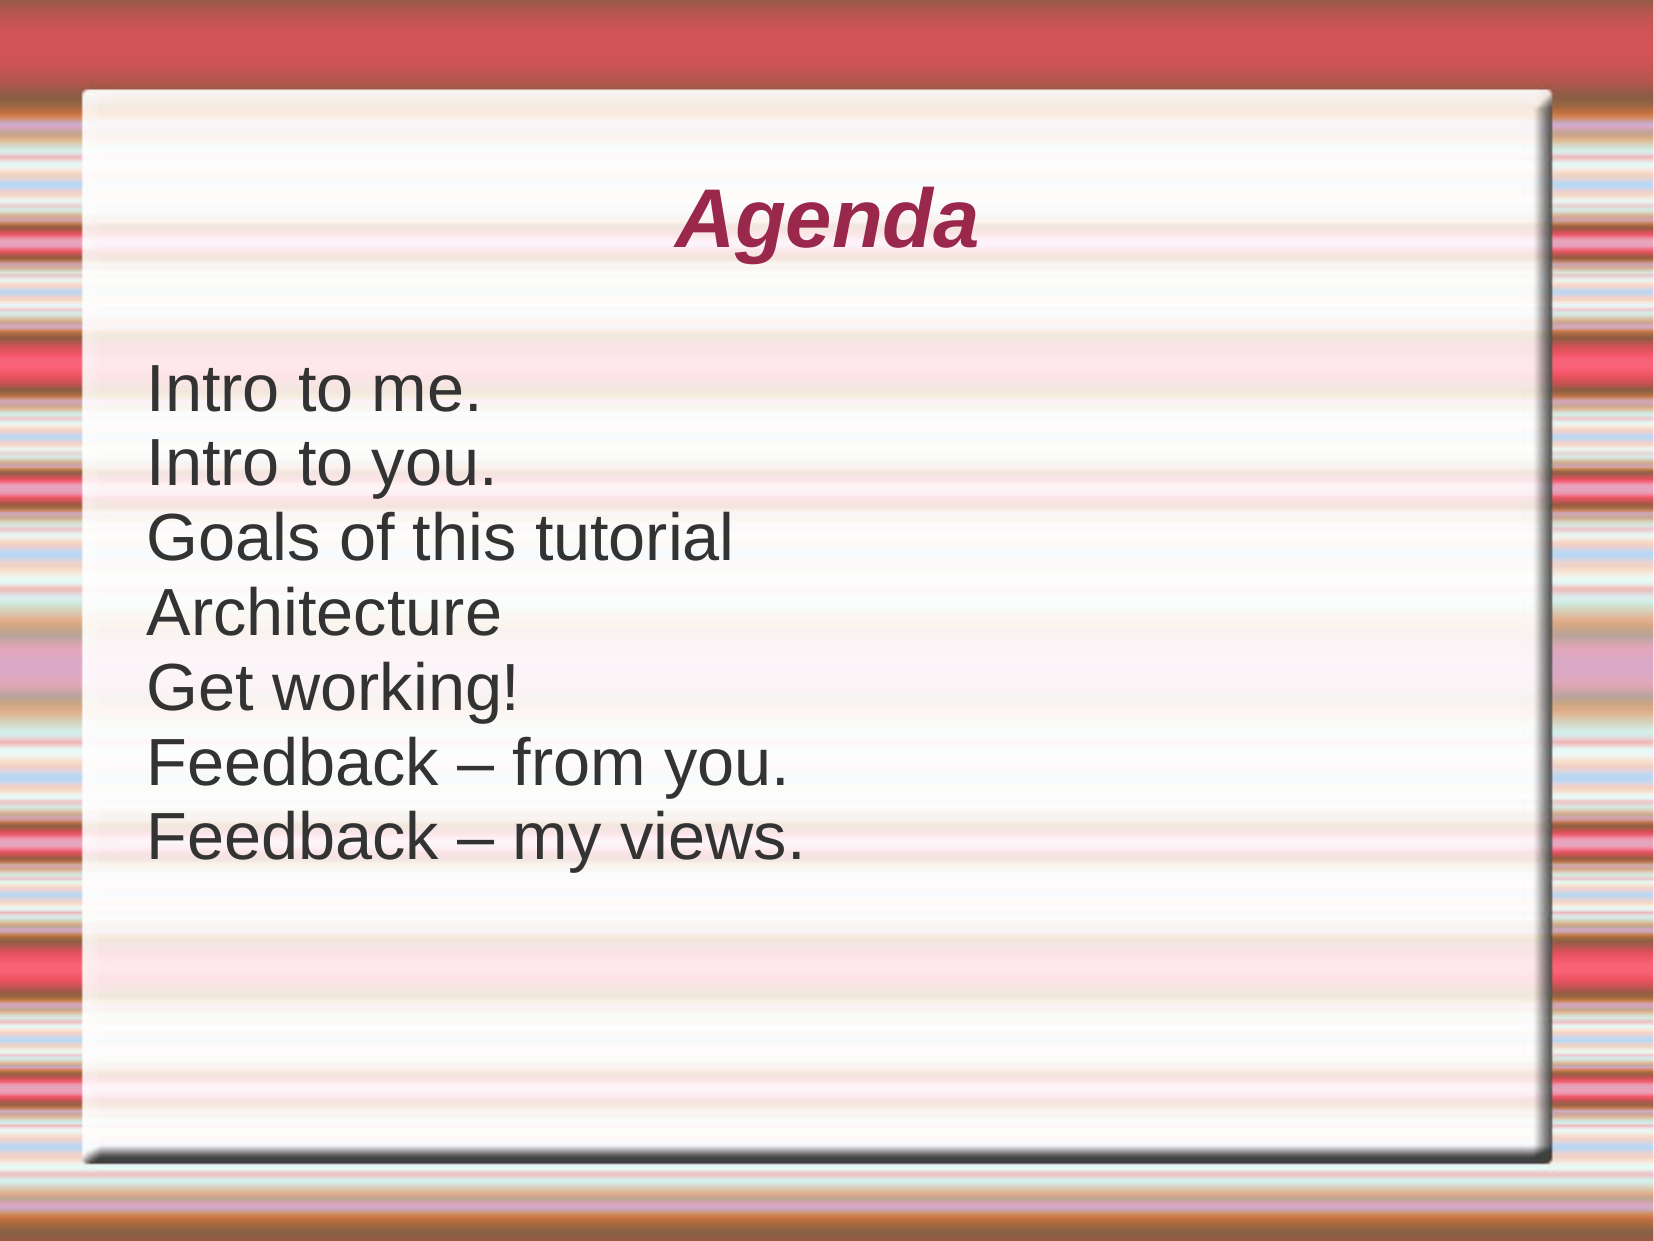

# Agenda
Intro to me.
Intro to you.
Goals of this tutorial
Architecture
Get working!
Feedback – from you.
Feedback – my views.